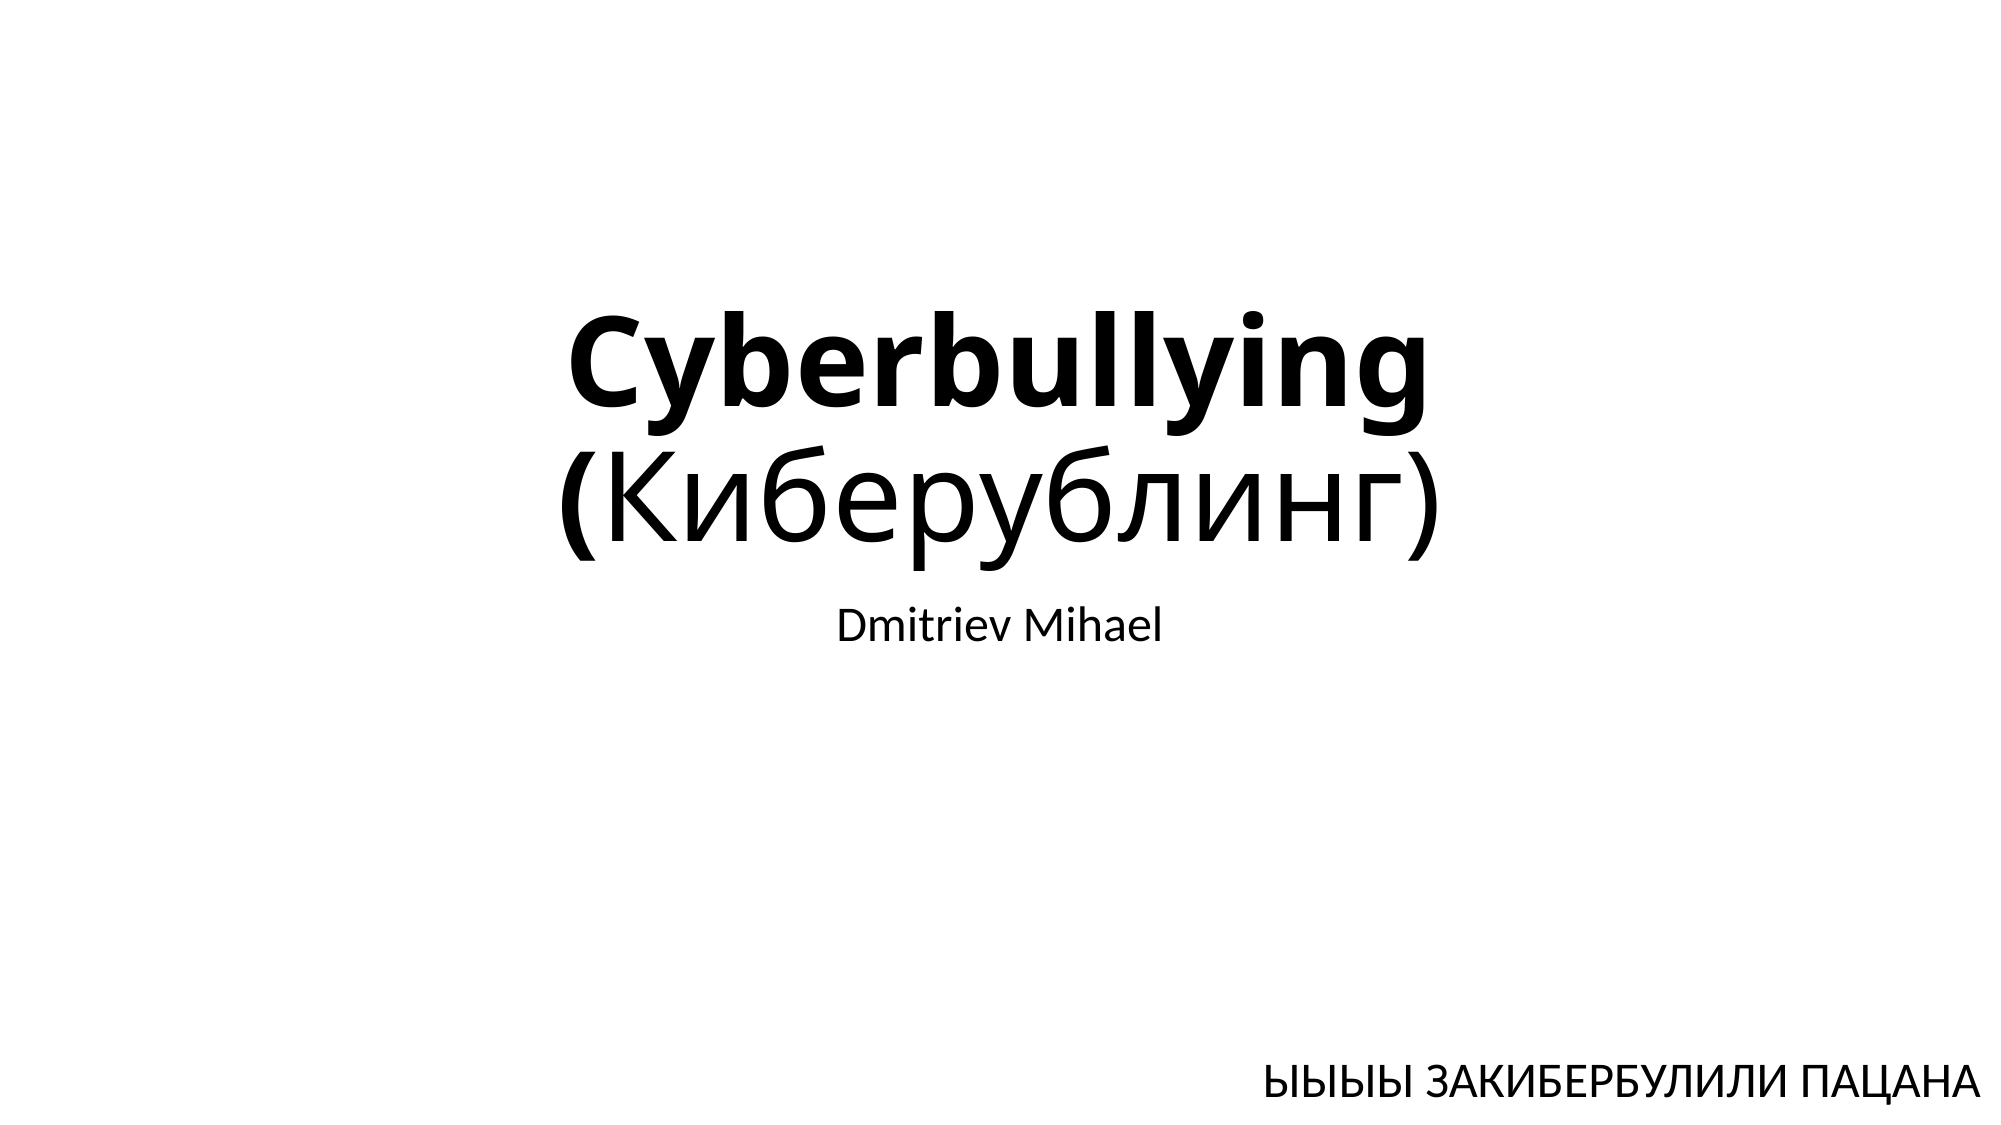

# Cyberbullying (Киберублинг)
Dmitriev Mihael
ЫЫЫЫ ЗАКИБЕРБУЛИЛИ ПАЦАНА